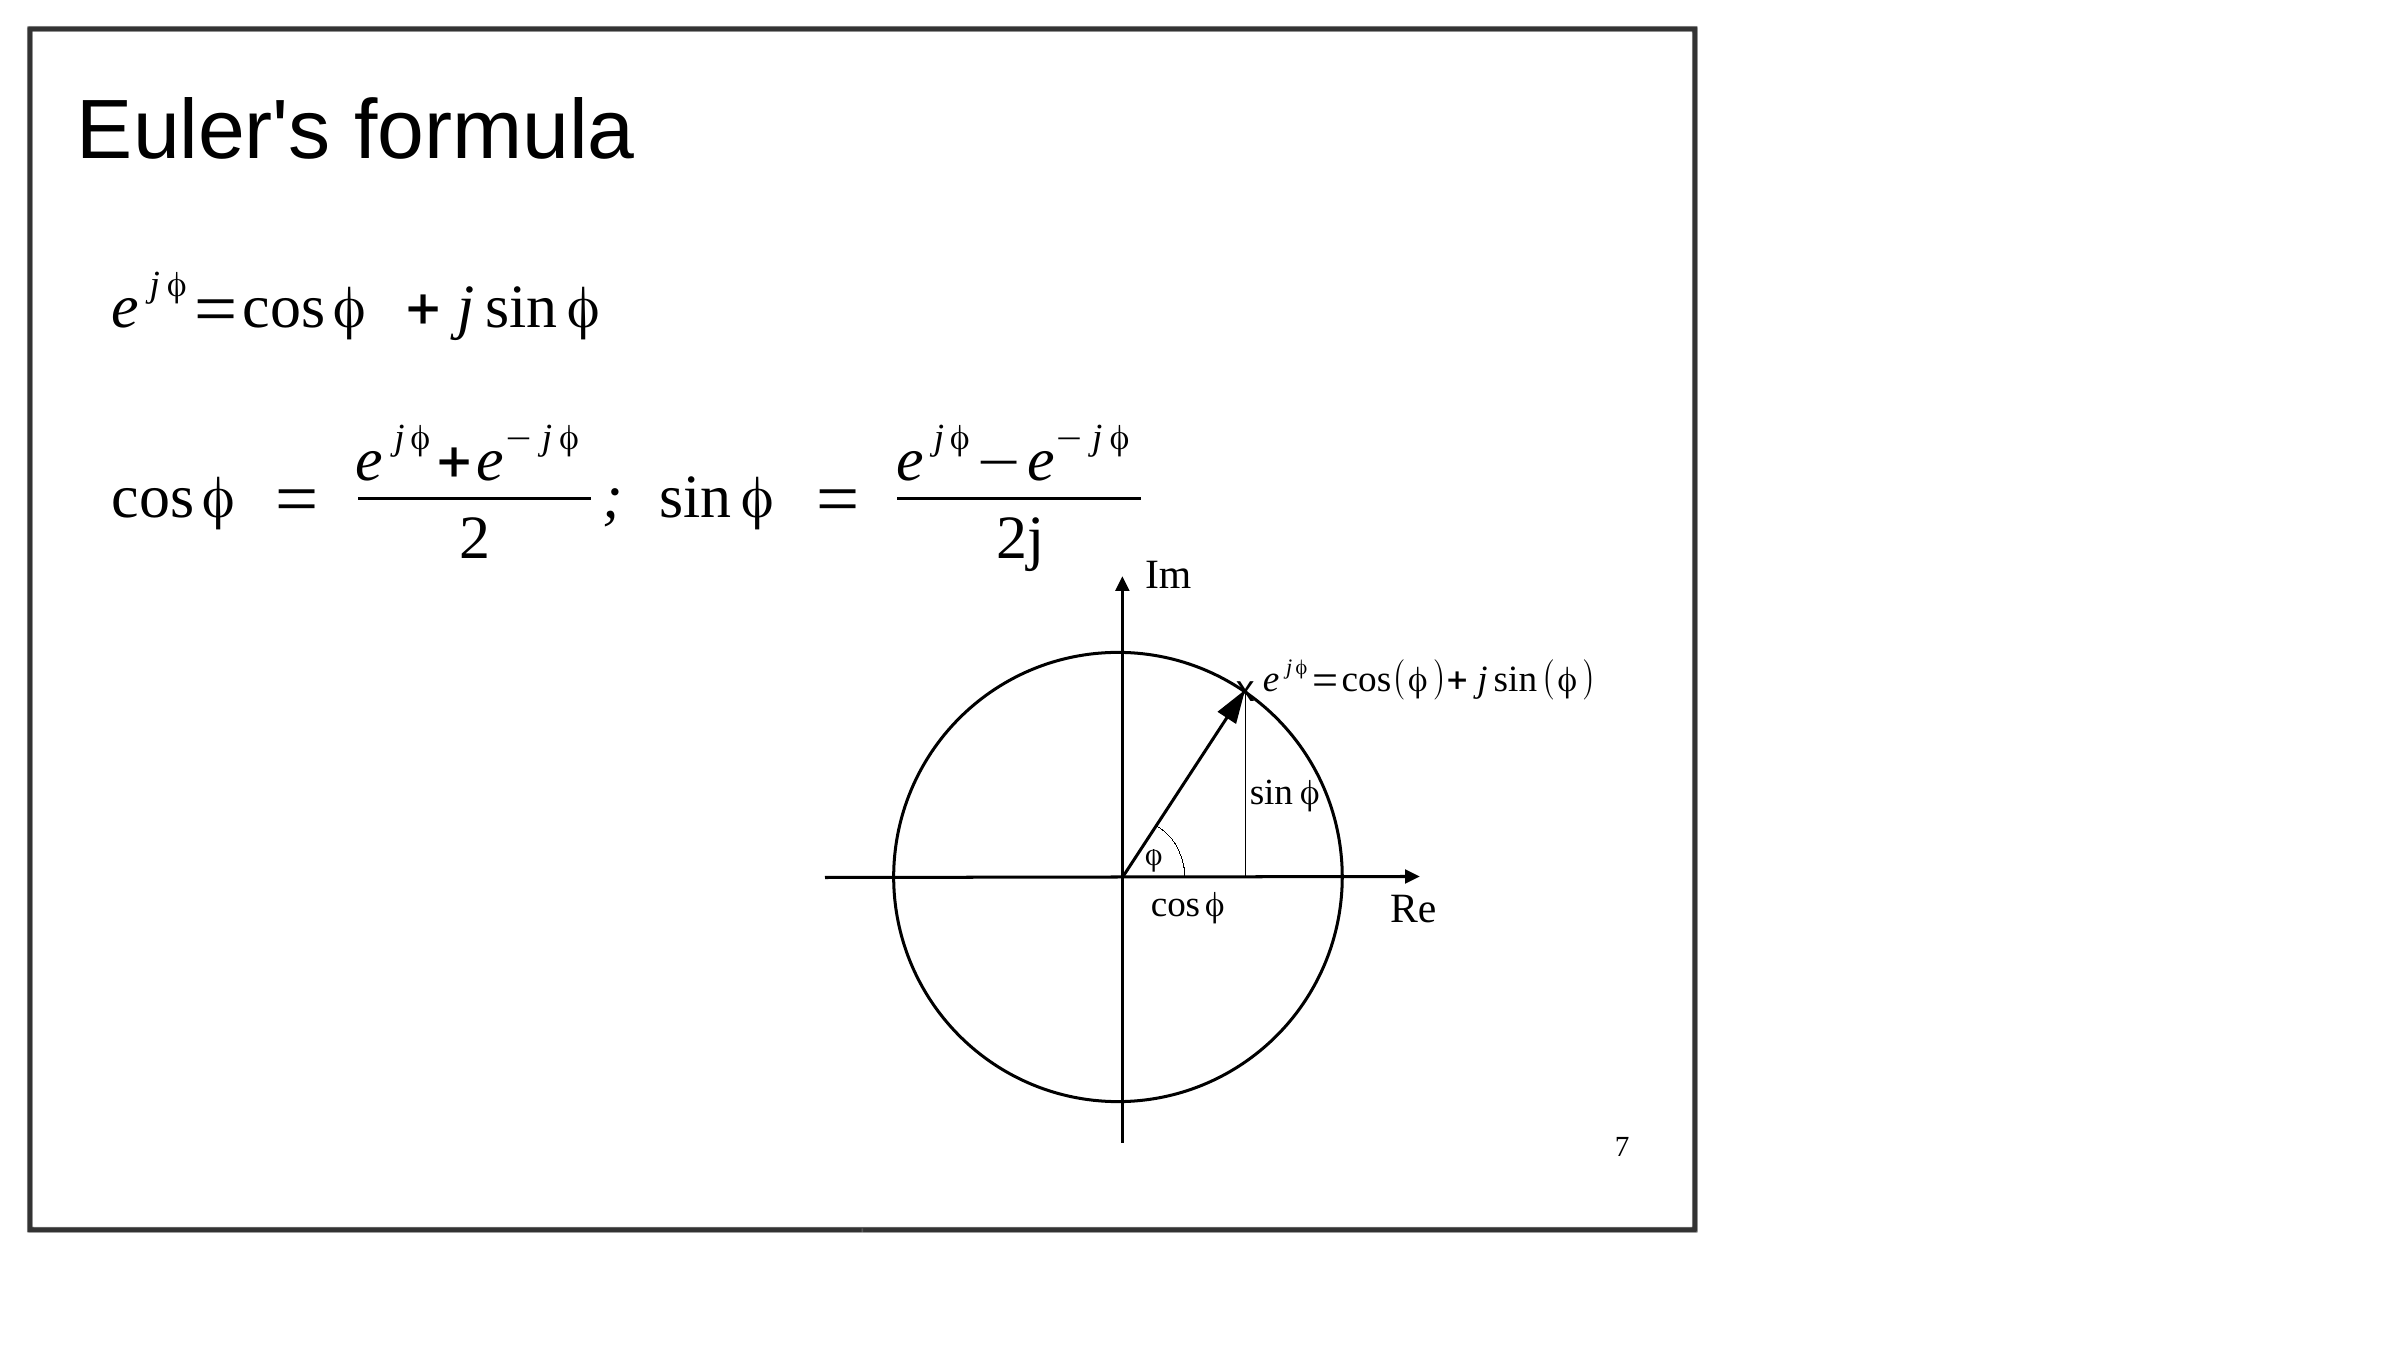

# Euler's formula
Im
x
Re
7